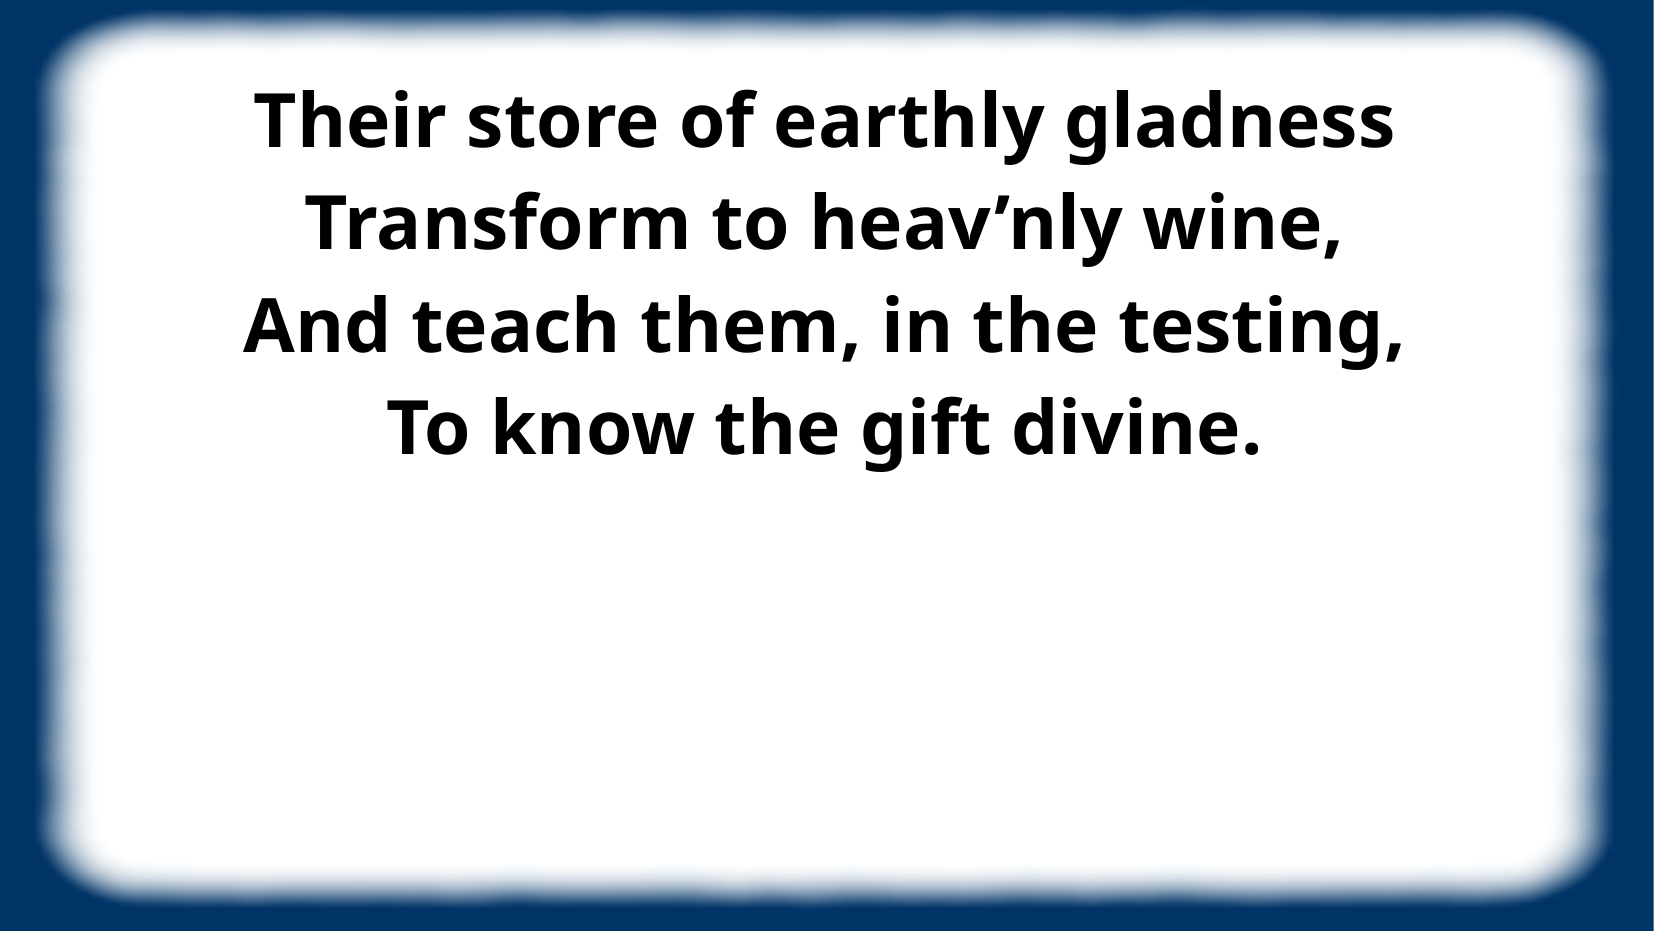

Their store of earthly gladness
Transform to heav’nly wine,
And teach them, in the testing,
To know the gift divine.